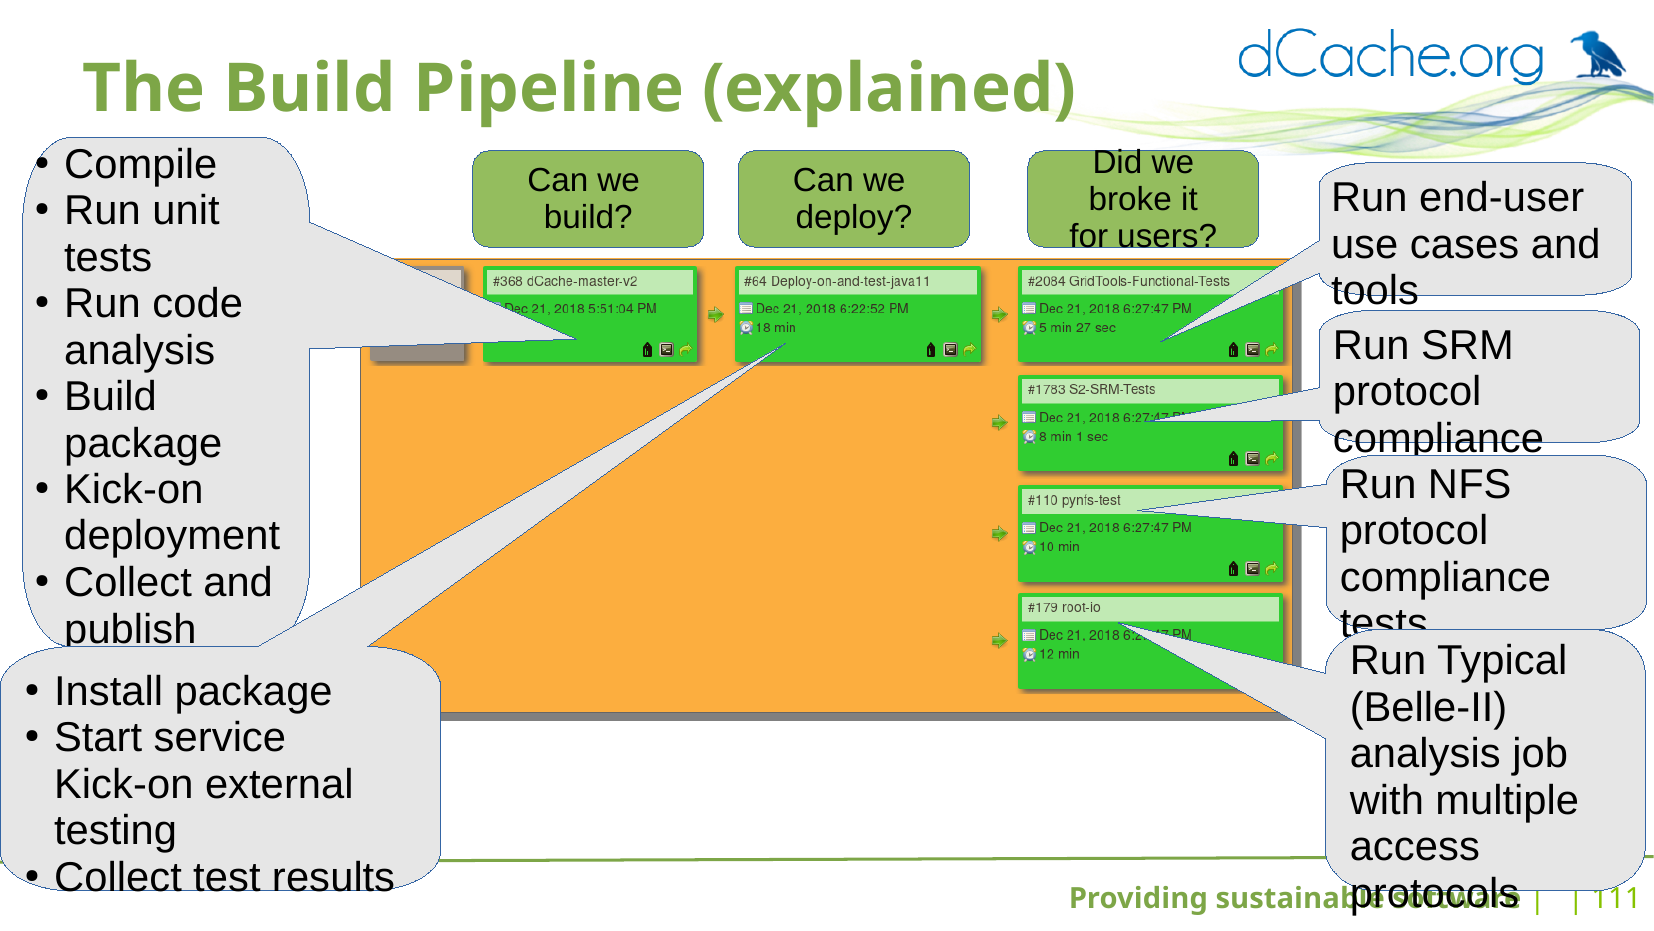

# The Build Pipeline (explained)
Compile
Run unit tests
Run code analysis
Build package
Kick-on deployment
Collect and publish results
Can we
build?
Can we
deploy?
Did we
broke it
for users?
Run end-user use cases and tools
Run SRM protocol compliance tests
Run NFS protocol compliance tests
Run Typical (Belle-II) analysis job with multiple access protocols
Install package
Start service
Kick-on external testing
Collect test results
111